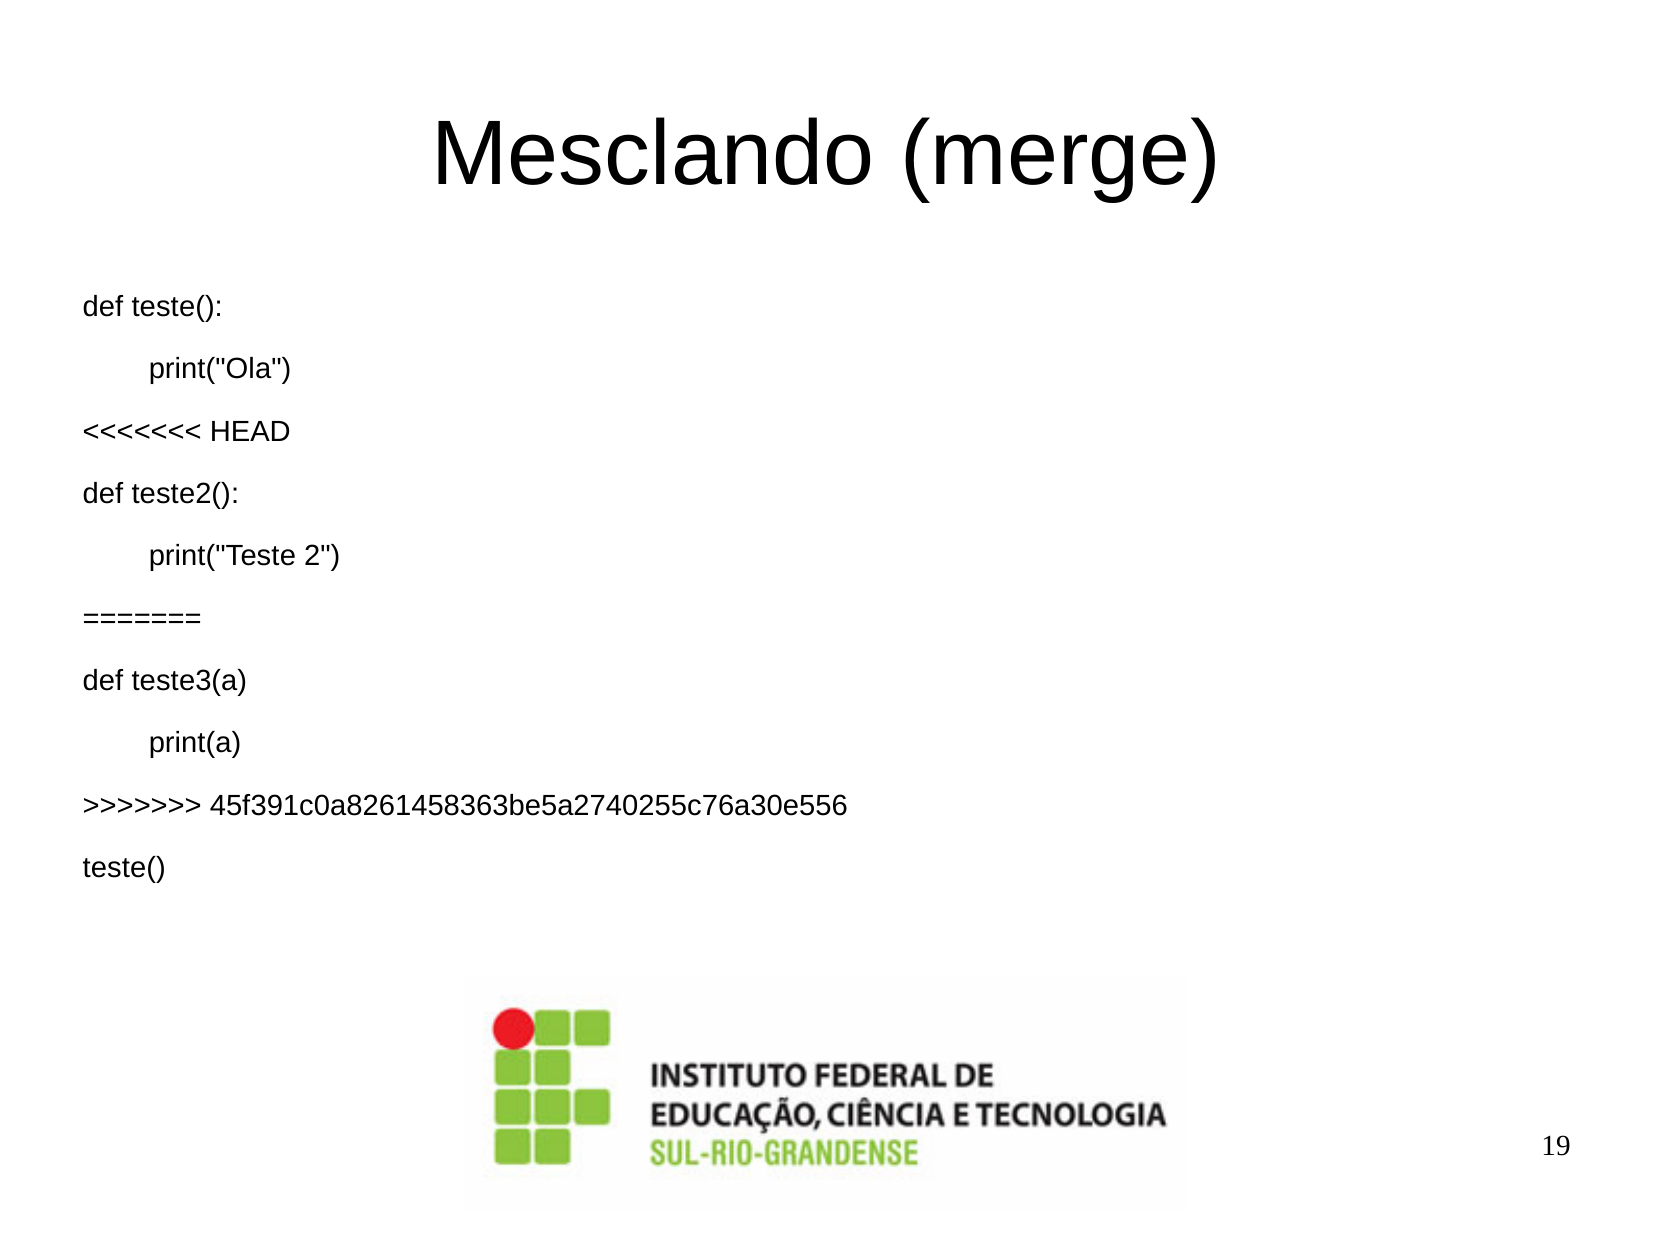

# Mesclando (merge)
def teste():
 print("Ola")
<<<<<<< HEAD
def teste2():
 print("Teste 2")
=======
def teste3(a)
 print(a)
>>>>>>> 45f391c0a8261458363be5a2740255c76a30e556
teste()
19